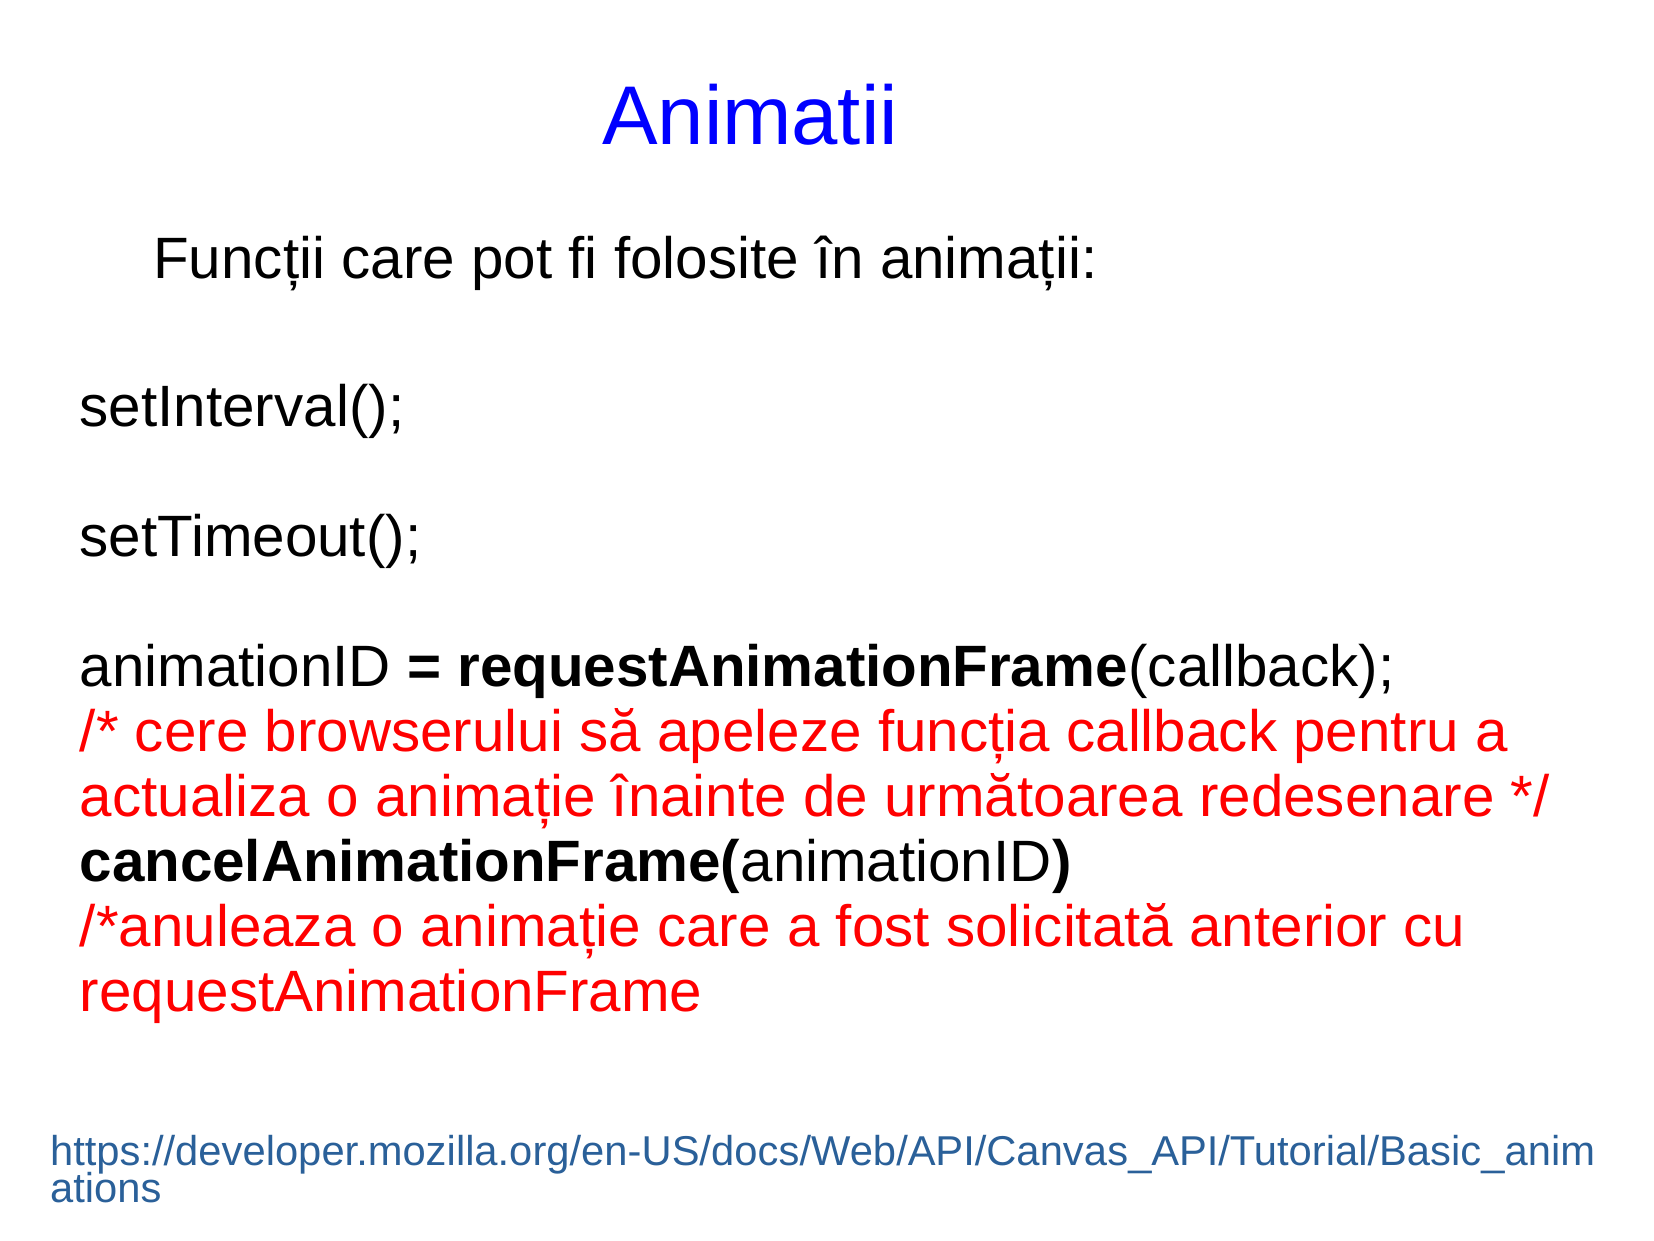

Animatii
Funcții care pot fi folosite în animații:
setInterval();
setTimeout();
animationID = requestAnimationFrame(callback);
/* cere browserului să apeleze funcția callback pentru a actualiza o animație înainte de următoarea redesenare */
cancelAnimationFrame(animationID)
/*anuleaza o animație care a fost solicitată anterior cu requestAnimationFrame
https://developer.mozilla.org/en-US/docs/Web/API/Canvas_API/Tutorial/Basic_animations